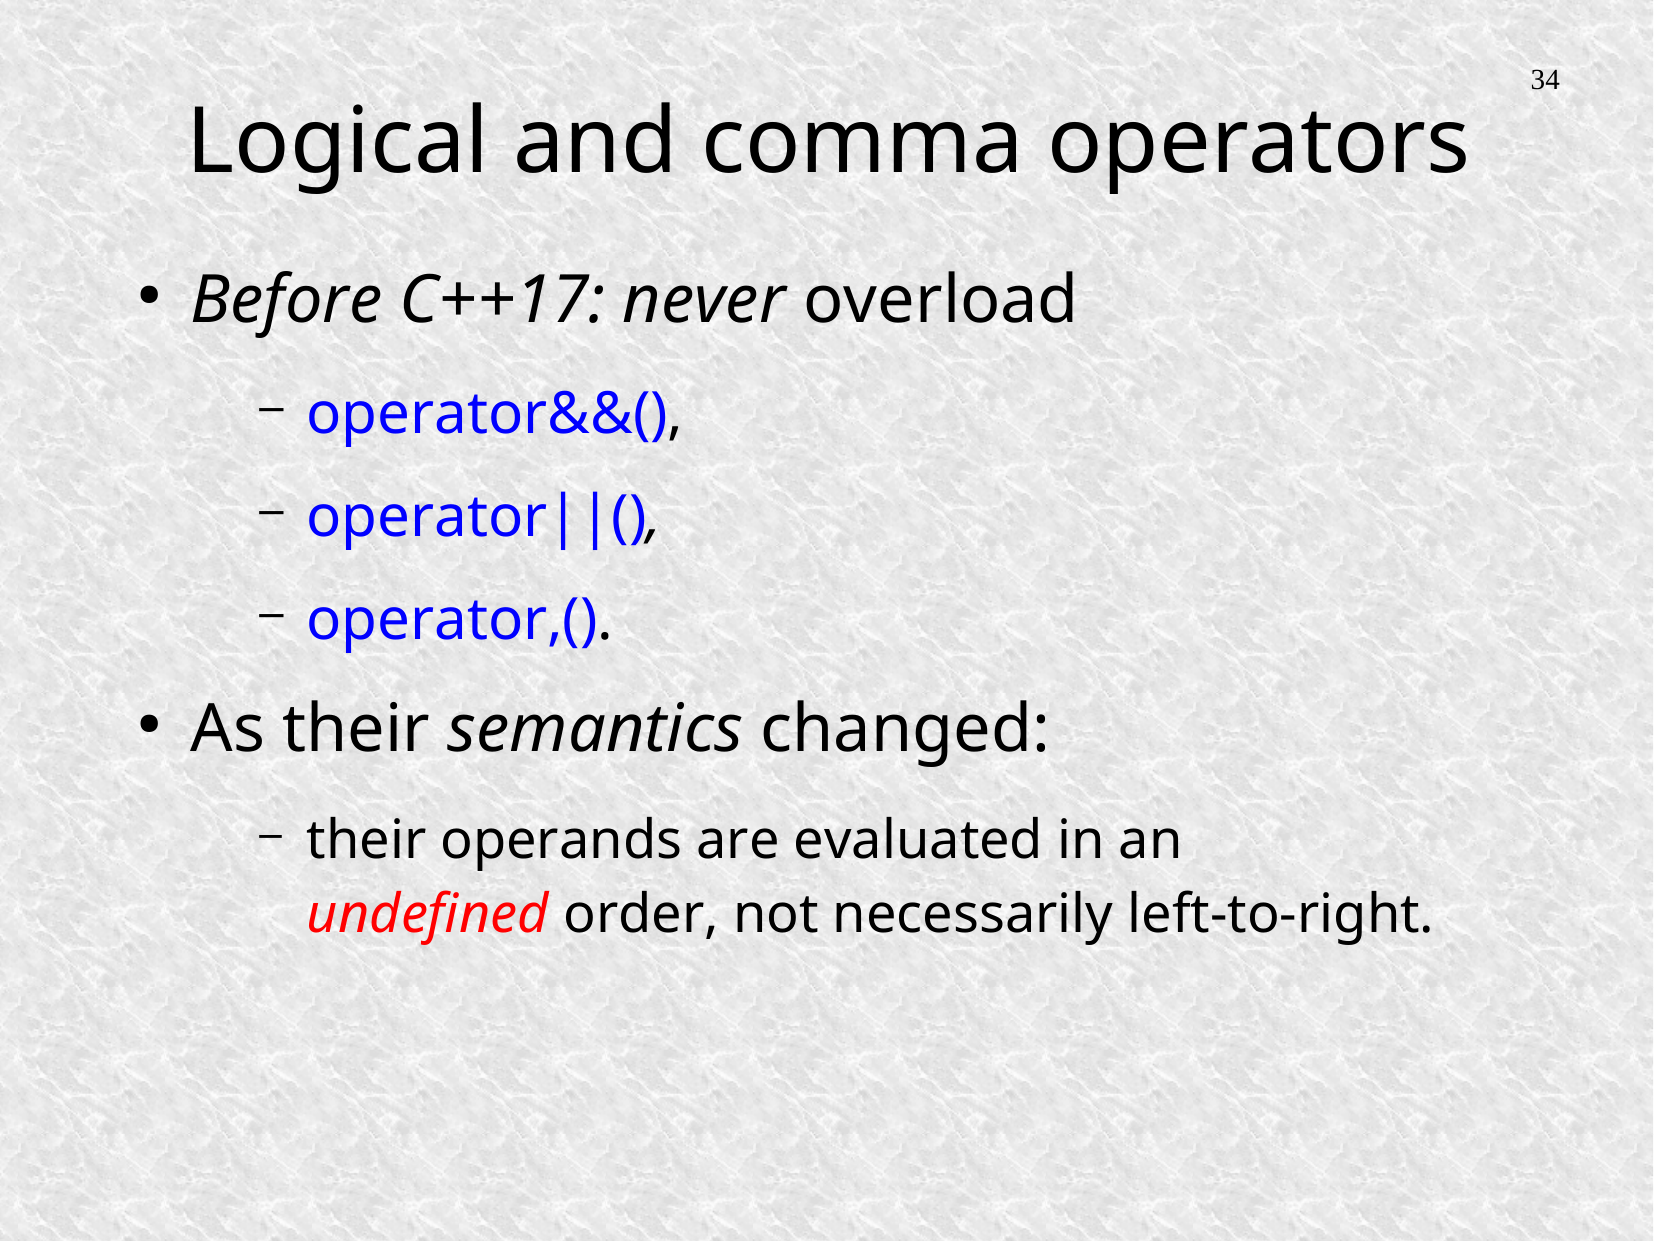

# Logical and comma operators
34
Before C++17: never overload
operator&&(),
operator||(),
operator,().
As their semantics changed:
their operands are evaluated in an undefined order, not necessarily left-to-right.